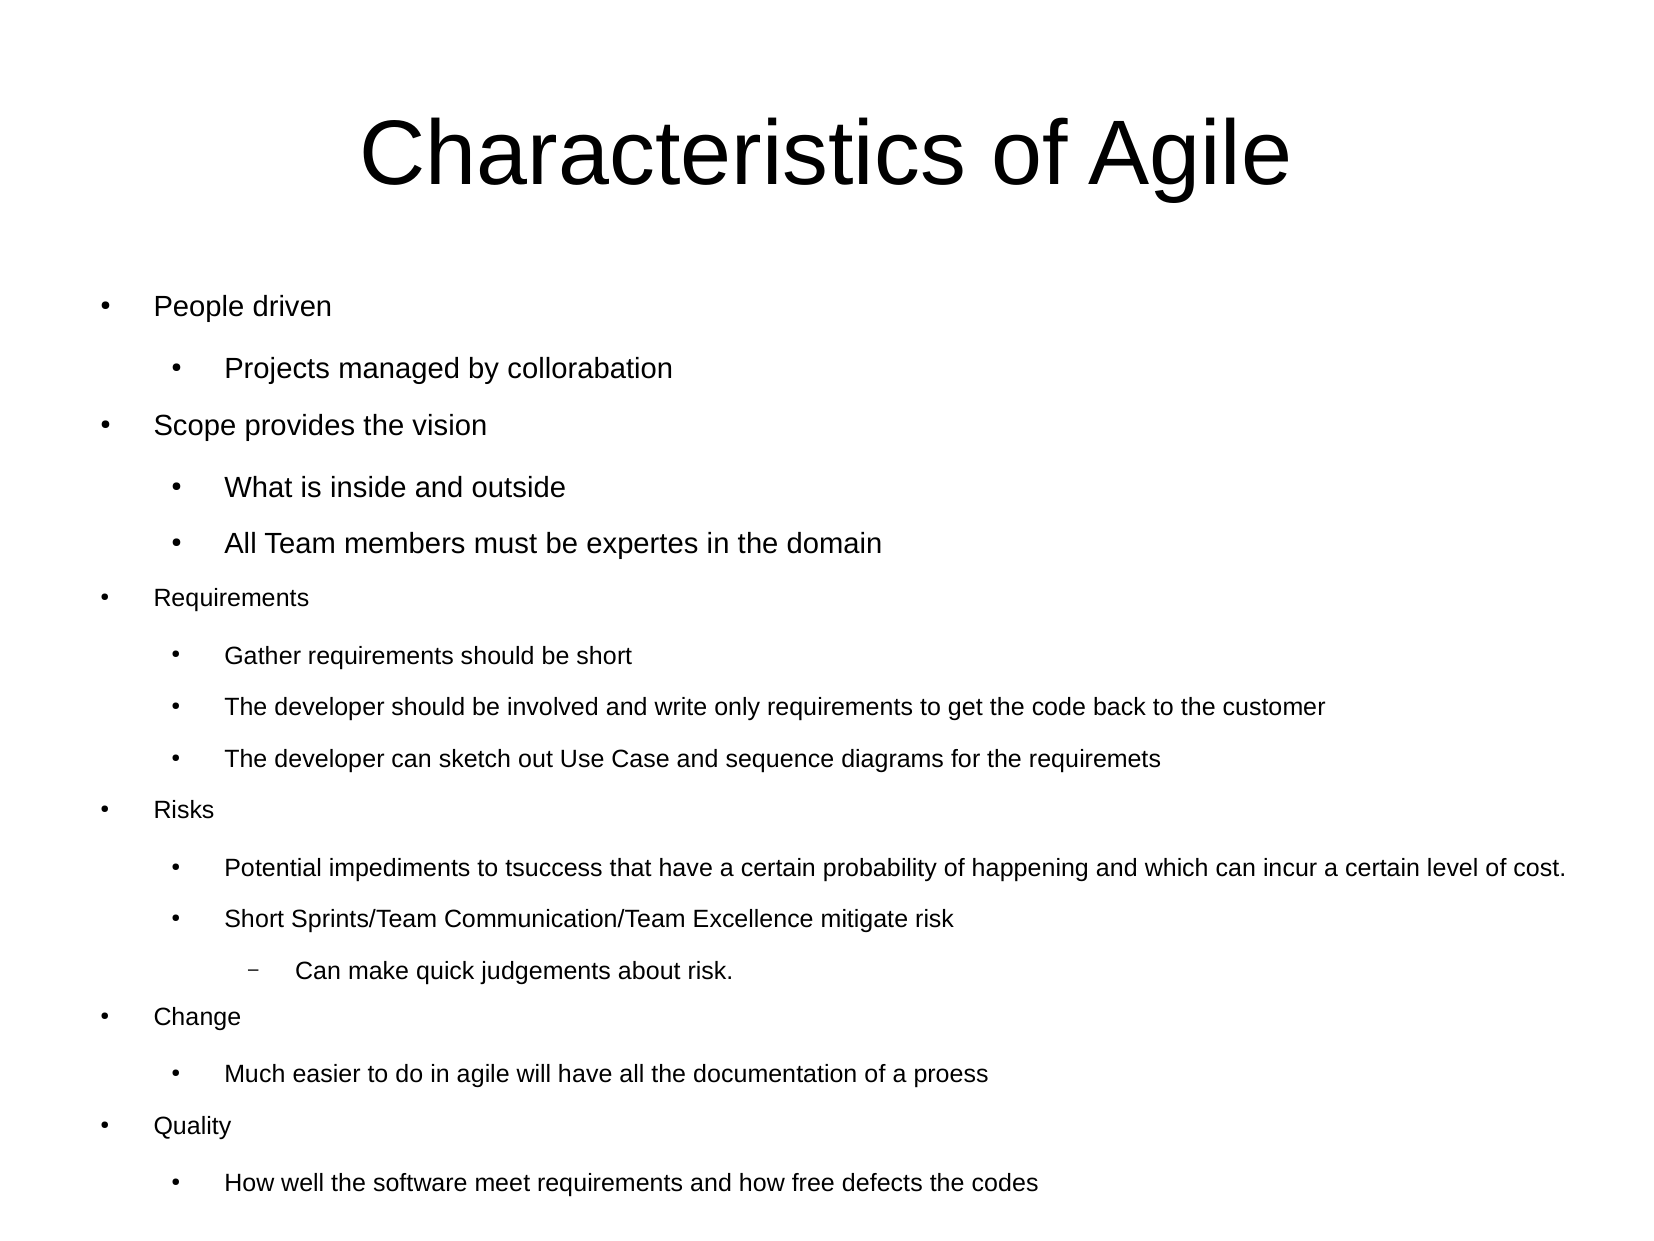

# Characteristics of Agile
People driven
Projects managed by collorabation
Scope provides the vision
What is inside and outside
All Team members must be expertes in the domain
Requirements
Gather requirements should be short
The developer should be involved and write only requirements to get the code back to the customer
The developer can sketch out Use Case and sequence diagrams for the requiremets
Risks
Potential impediments to tsuccess that have a certain probability of happening and which can incur a certain level of cost.
Short Sprints/Team Communication/Team Excellence mitigate risk
Can make quick judgements about risk.
Change
Much easier to do in agile will have all the documentation of a proess
Quality
How well the software meet requirements and how free defects the codes